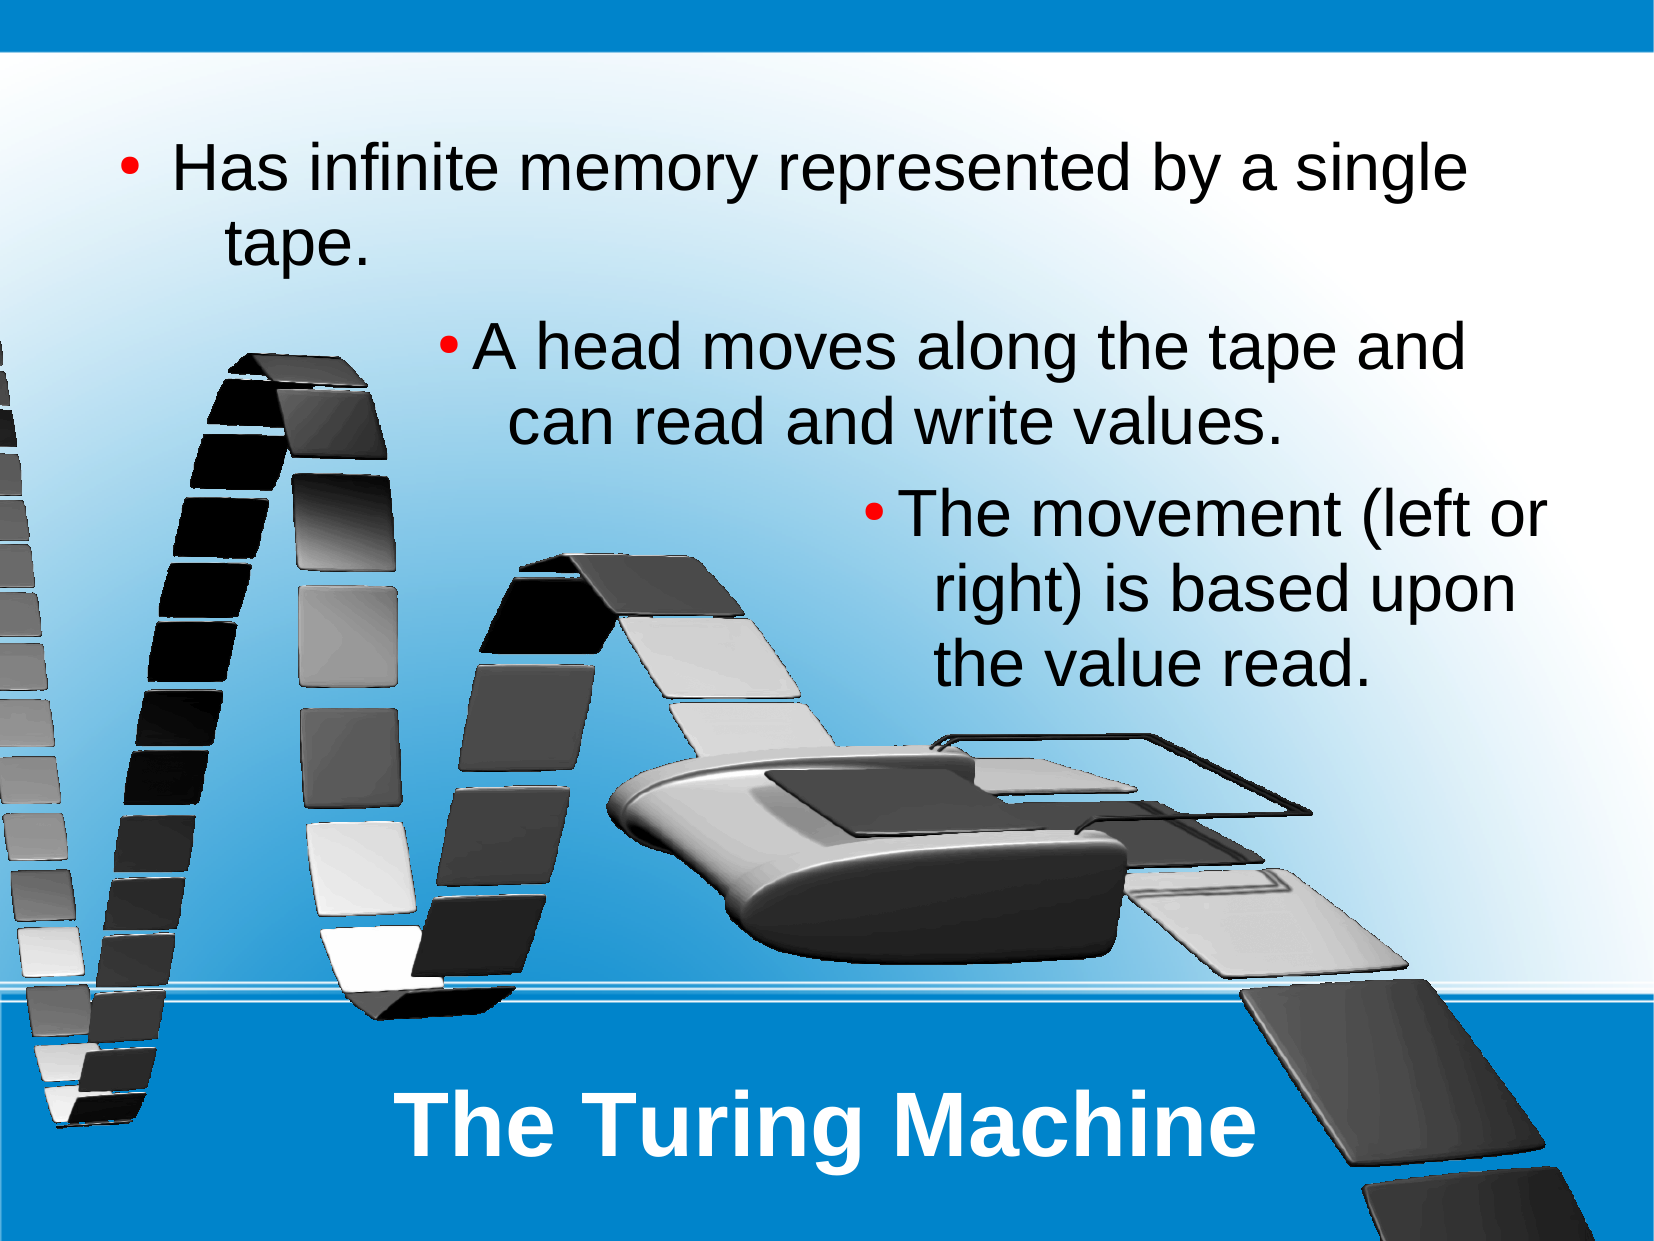

Has infinite memory represented by a single tape.
A head moves along the tape and can read and write values.
The movement (left or right) is based upon the value read.
# The Turing Machine